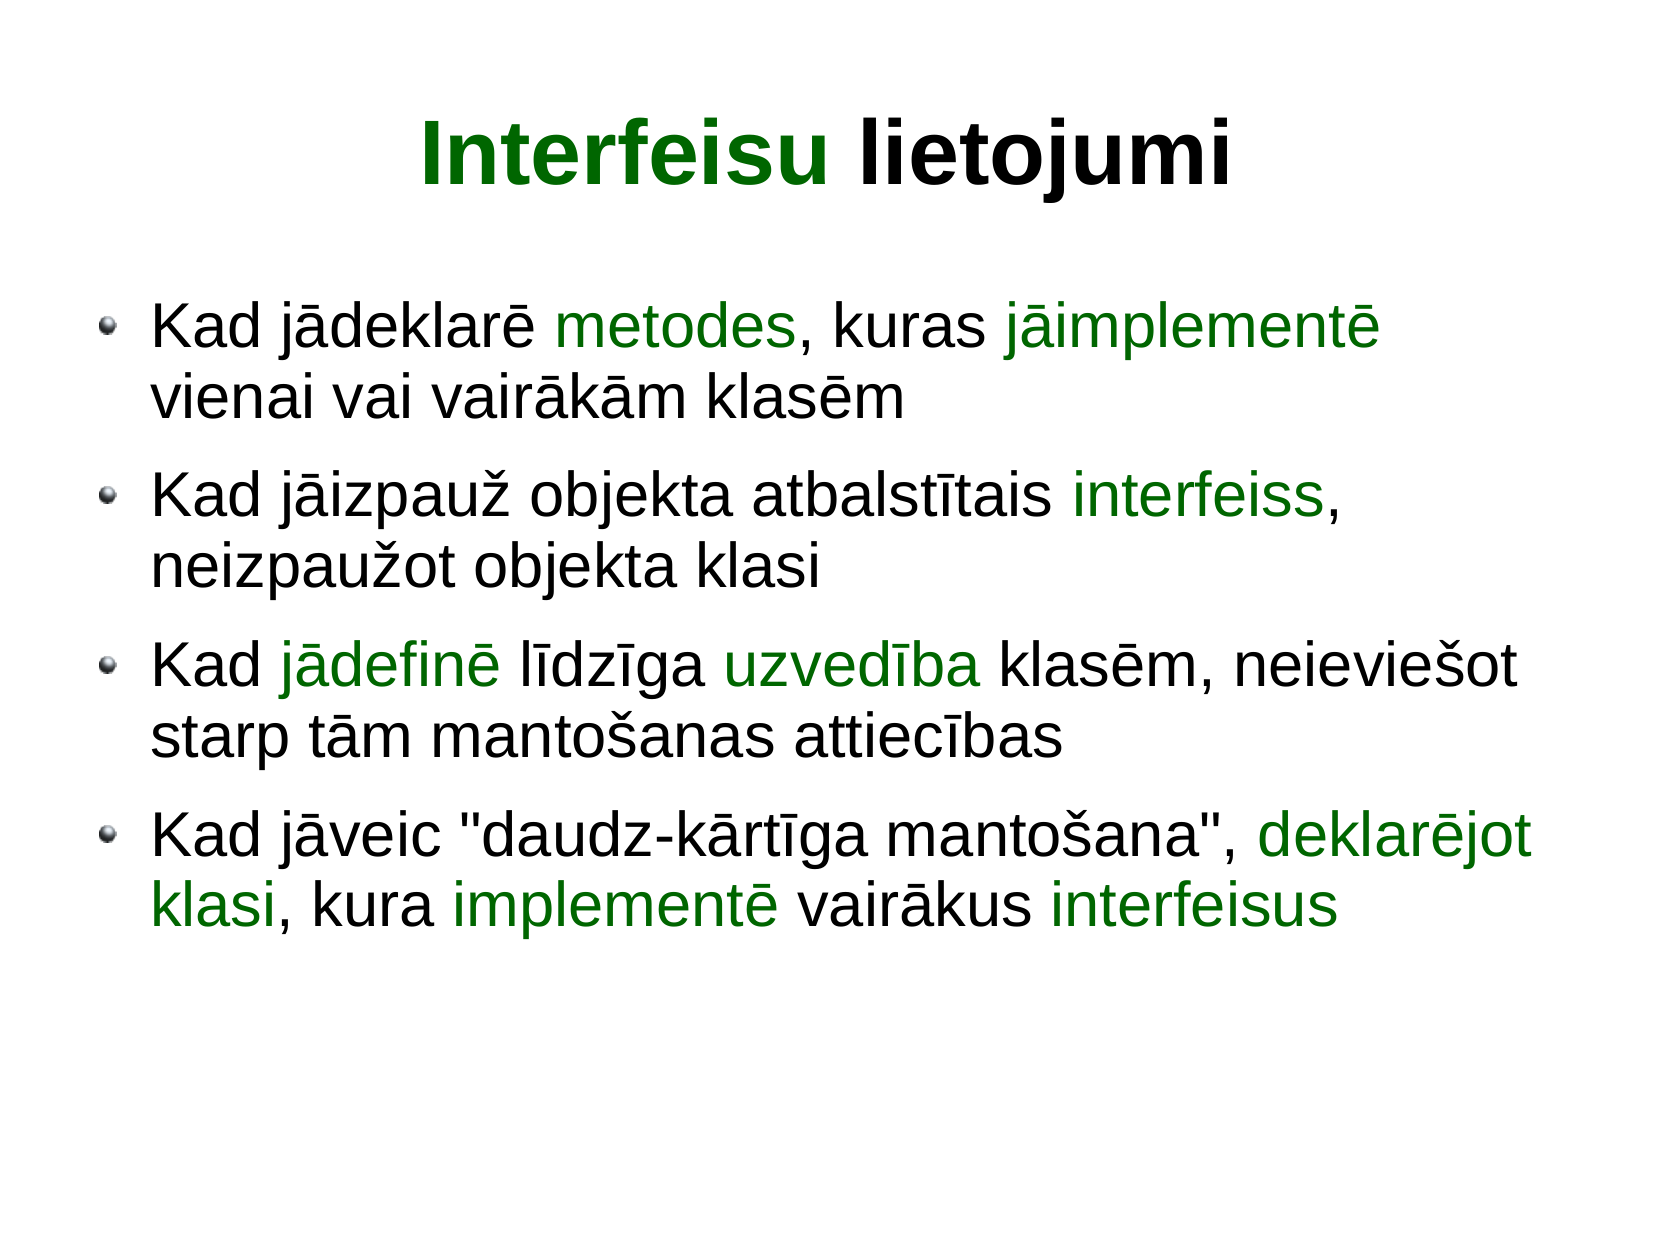

# Interfeisu lietojumi
Kad jādeklarē metodes, kuras jāimplementē vienai vai vairākām klasēm
Kad jāizpauž objekta atbalstītais interfeiss, neizpaužot objekta klasi
Kad jādefinē līdzīga uzvedība klasēm, neieviešot starp tām mantošanas attiecības
Kad jāveic "daudz-kārtīga mantošana", deklarējot klasi, kura implementē vairākus interfeisus